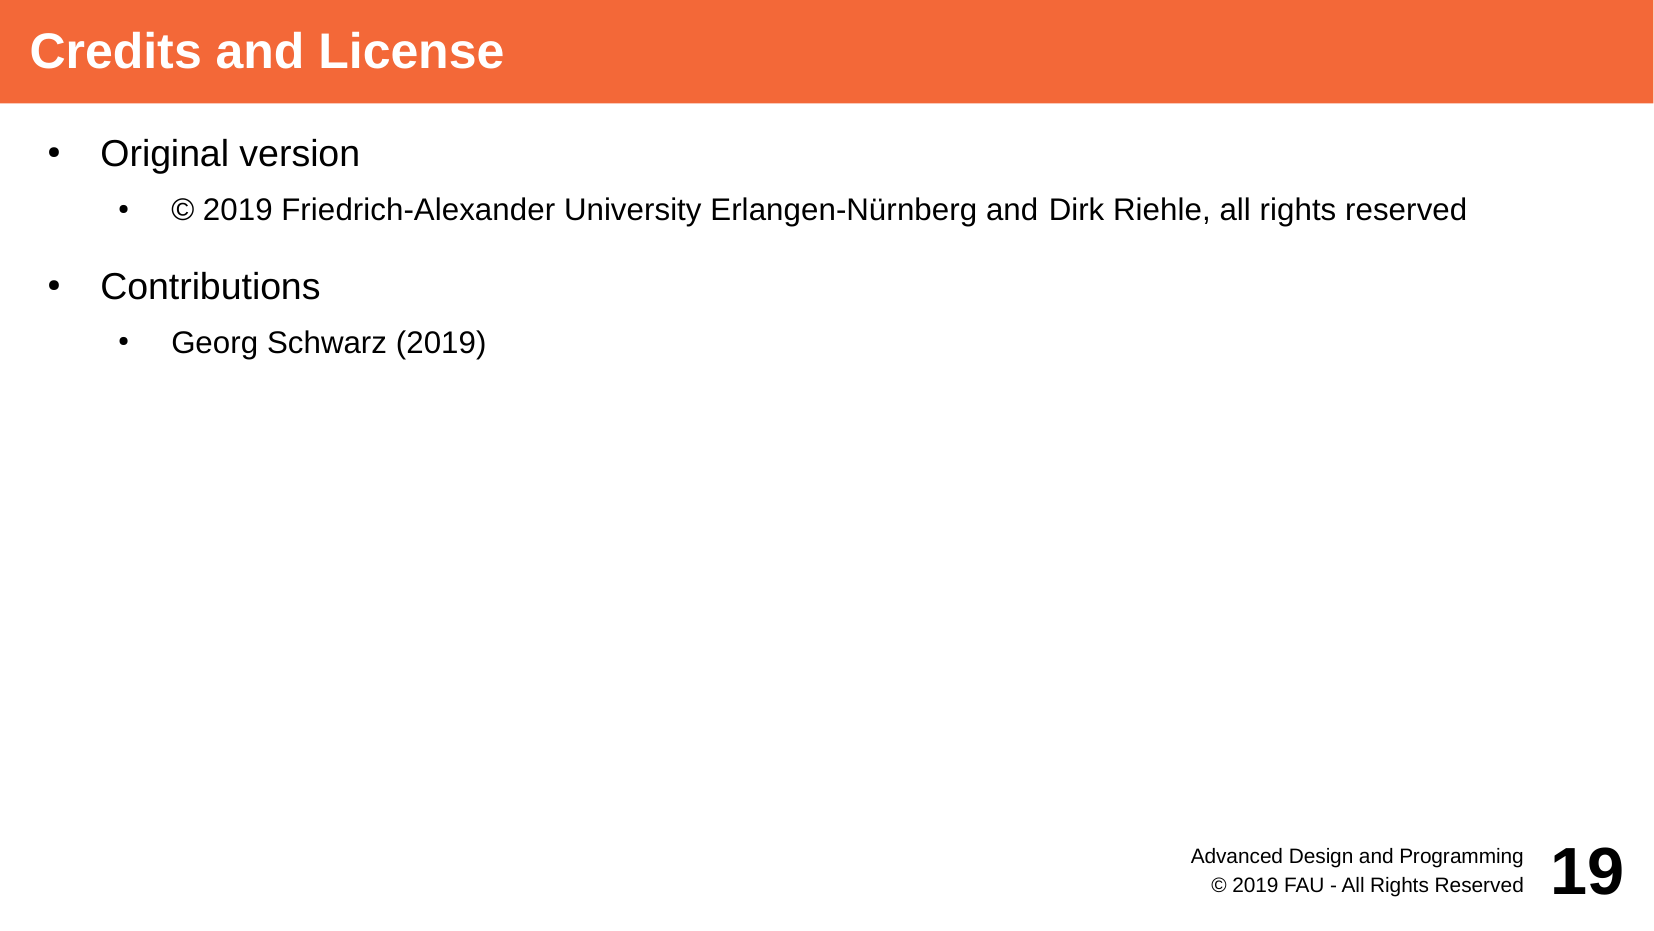

# Credits and License
Original version
© 2019 Friedrich-Alexander University Erlangen-Nürnberg and Dirk Riehle, all rights reserved
Contributions
Georg Schwarz (2019)
Advanced Design and Programming
19
© 2019 FAU - All Rights Reserved